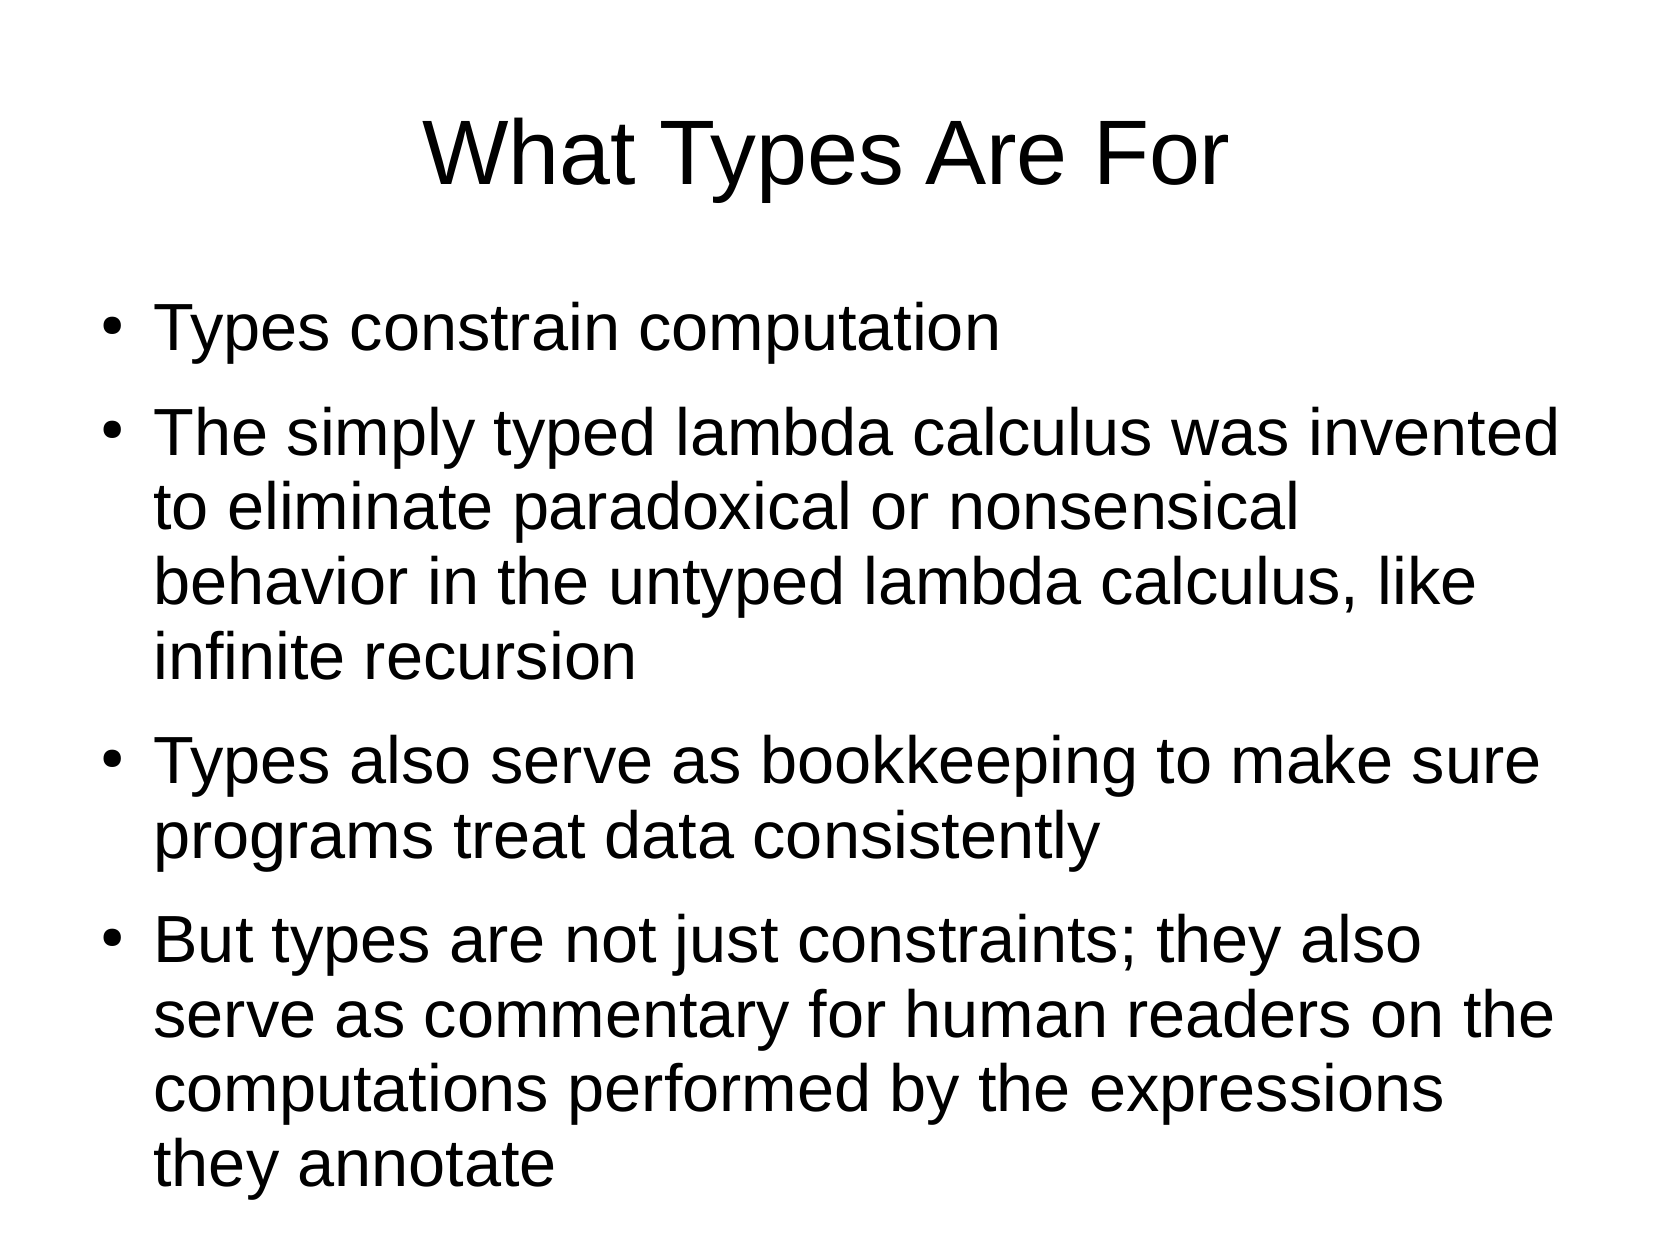

# What Types Are For
Types constrain computation
The simply typed lambda calculus was invented to eliminate paradoxical or nonsensical behavior in the untyped lambda calculus, like infinite recursion
Types also serve as bookkeeping to make sure programs treat data consistently
But types are not just constraints; they also serve as commentary for human readers on the computations performed by the expressions they annotate